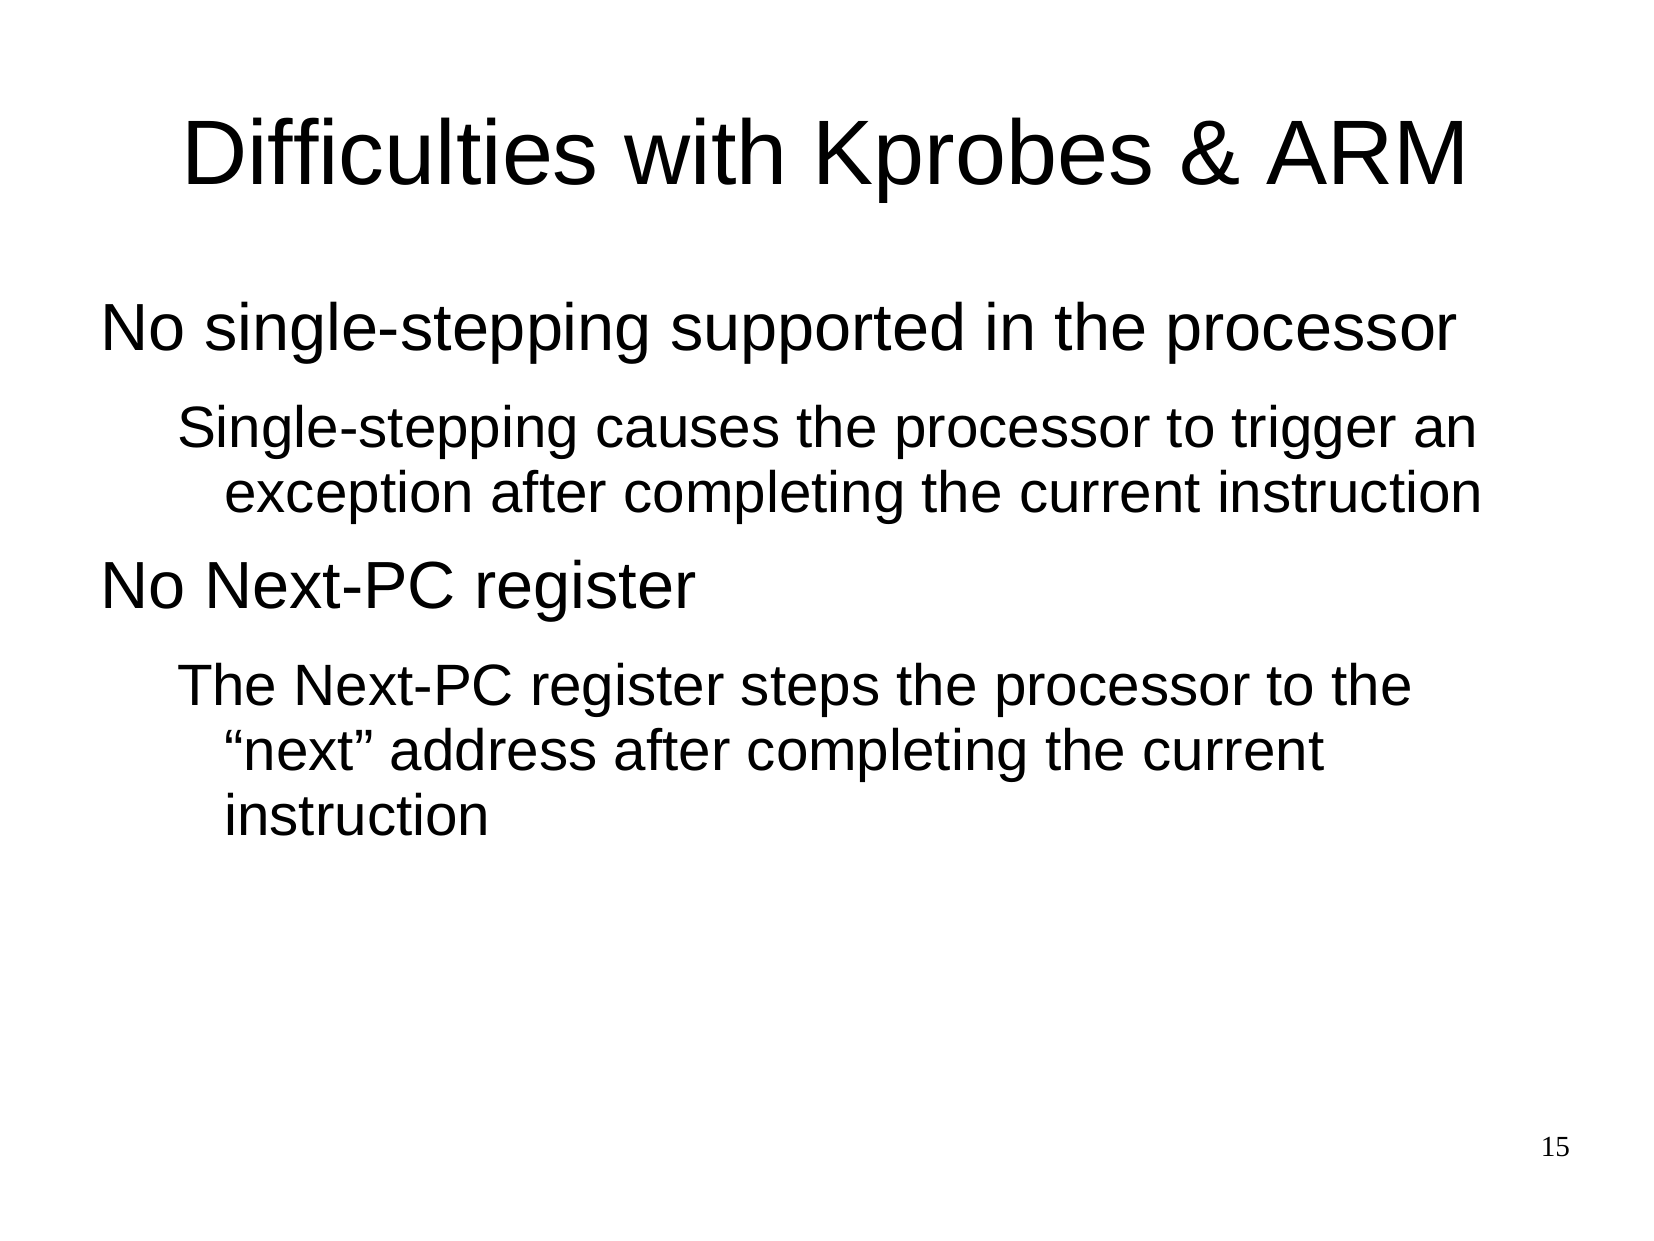

# Difficulties with Kprobes & ARM
No single-stepping supported in the processor
Single-stepping causes the processor to trigger an exception after completing the current instruction
No Next-PC register
The Next-PC register steps the processor to the “next” address after completing the current instruction
15